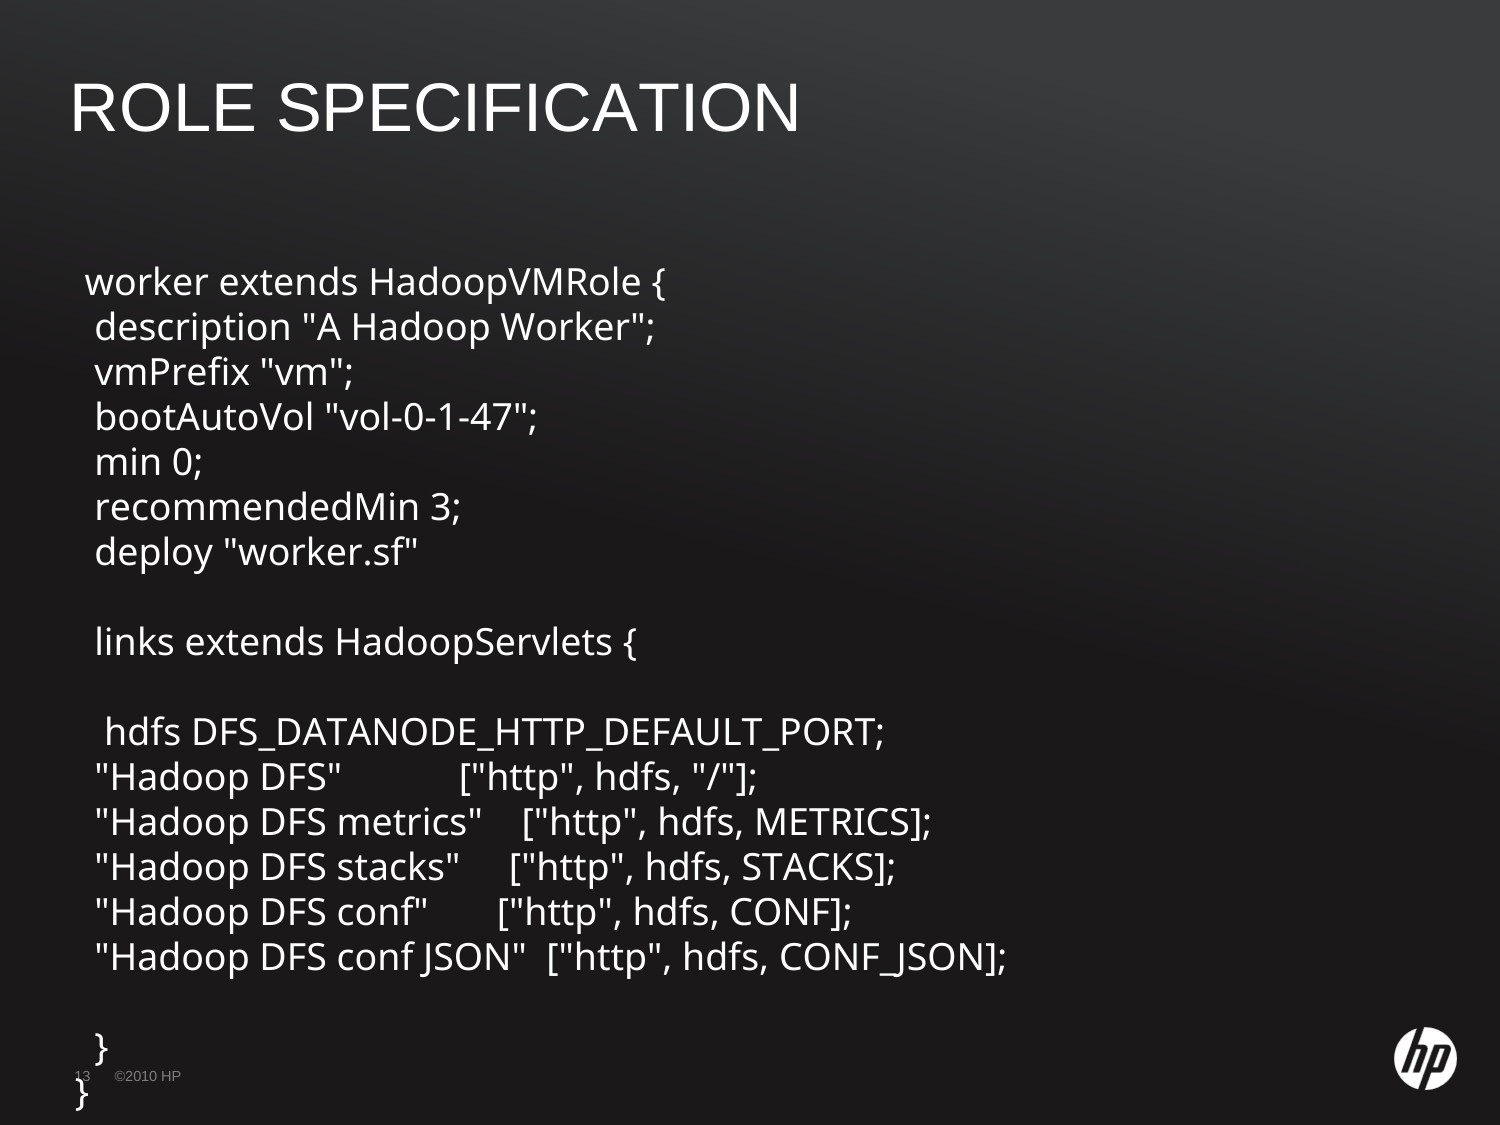

ROLE SPECIFICATION
 worker extends HadoopVMRole {
 description "A Hadoop Worker";
 vmPrefix "vm";
 bootAutoVol "vol-0-1-47";
 min 0;
 recommendedMin 3;
 deploy "worker.sf"
 links extends HadoopServlets {
 hdfs DFS_DATANODE_HTTP_DEFAULT_PORT;
 "Hadoop DFS" ["http", hdfs, "/"];
 "Hadoop DFS metrics" ["http", hdfs, METRICS];
 "Hadoop DFS stacks" ["http", hdfs, STACKS];
 "Hadoop DFS conf" ["http", hdfs, CONF];
 "Hadoop DFS conf JSON" ["http", hdfs, CONF_JSON];
 }
}